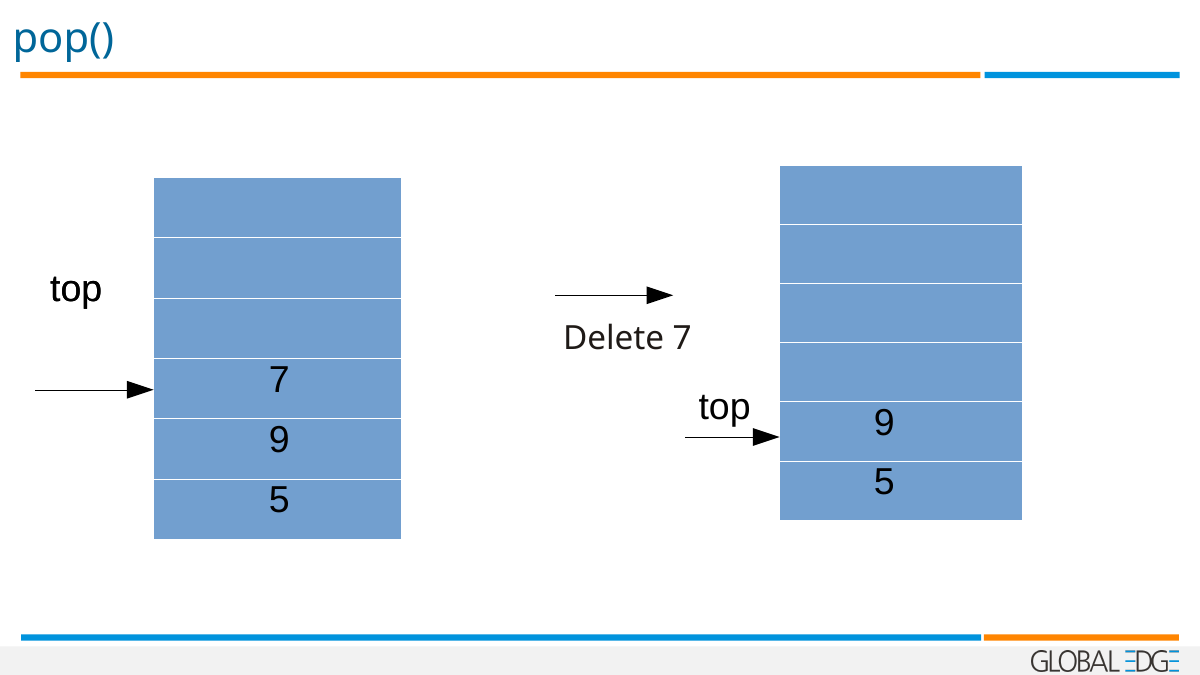

# pop()
| |
| --- |
| |
| |
| |
| 9 |
| 5 |
| |
| --- |
| |
| |
| 7 |
| 9 |
| 5 |
top
top
Delete 7
 top